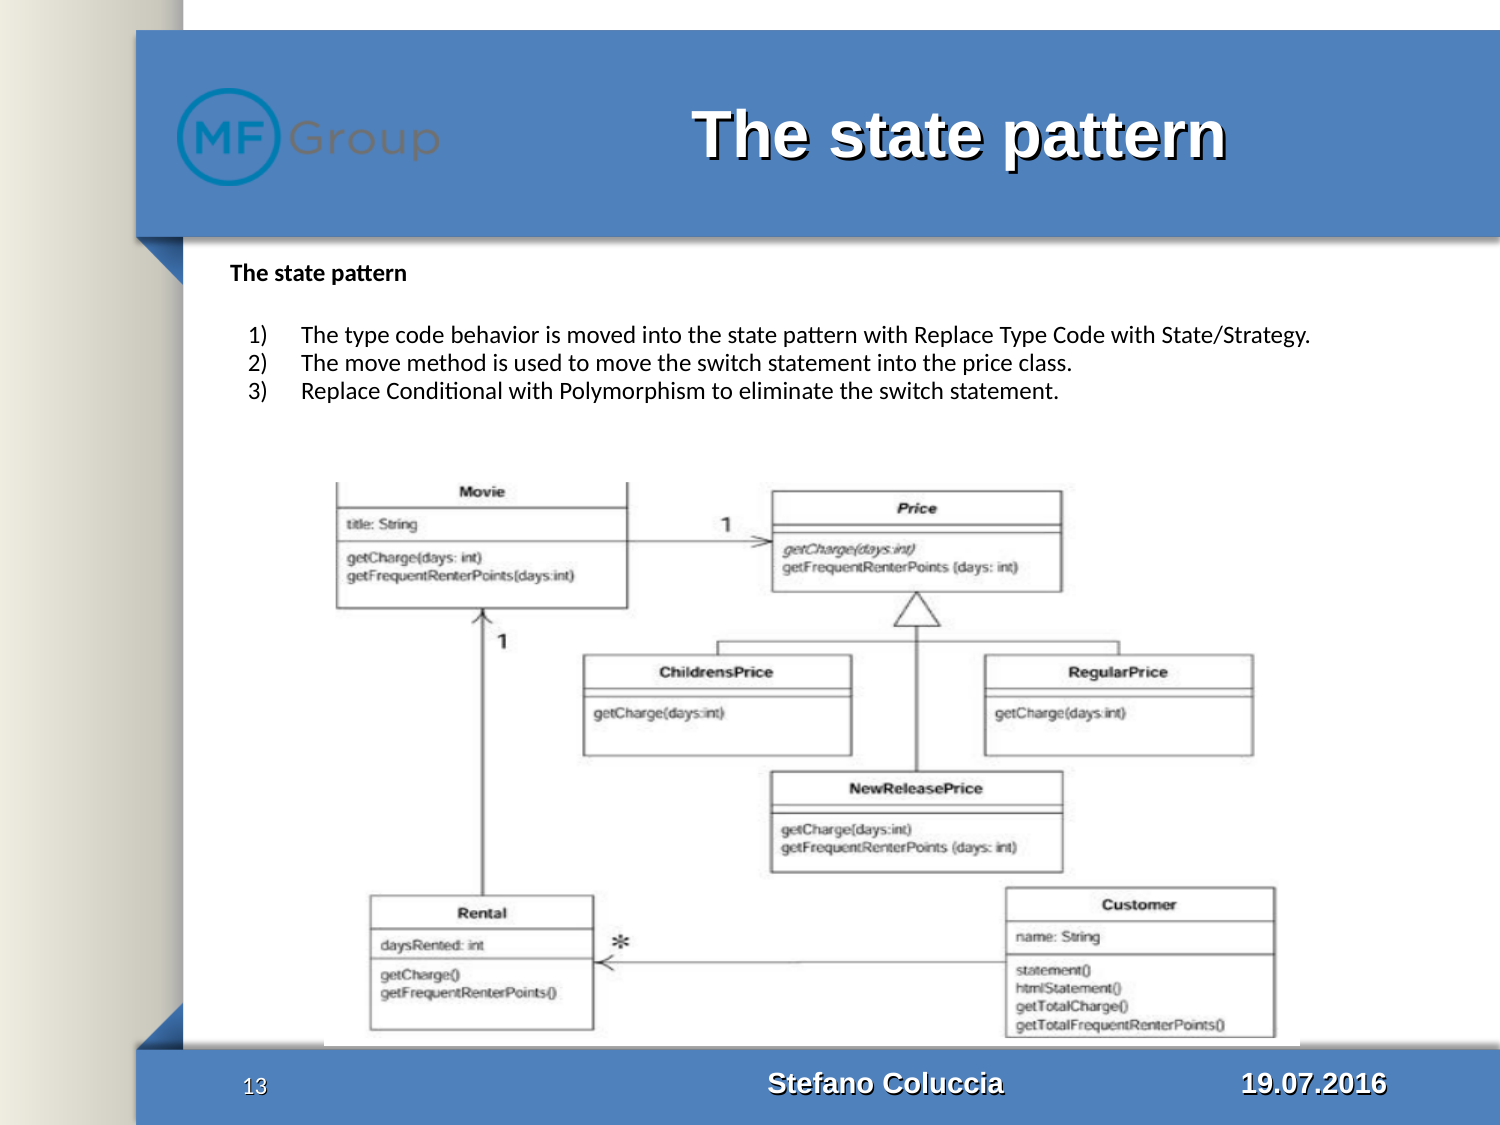

# The state pattern
The state pattern
The type code behavior is moved into the state pattern with Replace Type Code with State/Strategy.
The move method is used to move the switch statement into the price class.
Replace Conditional with Polymorphism to eliminate the switch statement.
13
Stefano Coluccia
19.07.2016